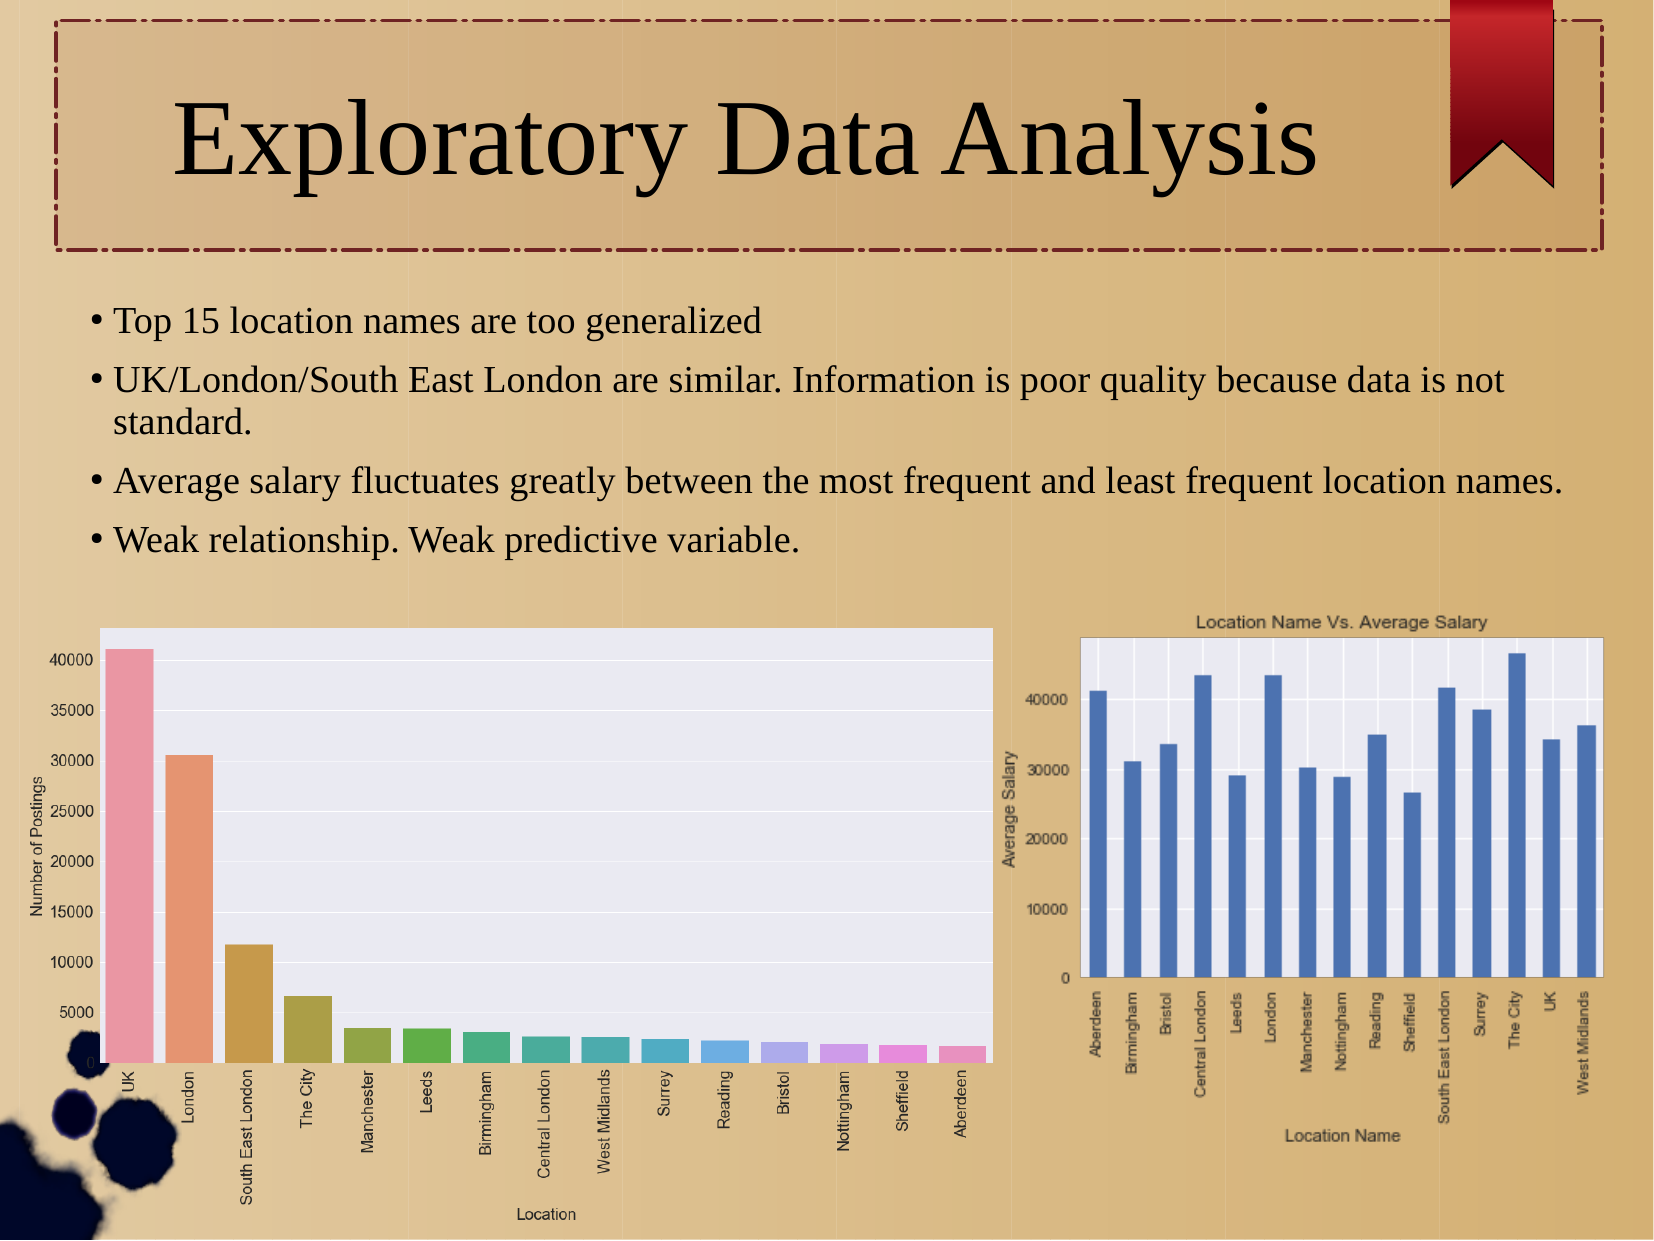

# Exploratory Data Analysis
Top 15 location names are too generalized
UK/London/South East London are similar. Information is poor quality because data is not standard.
Average salary fluctuates greatly between the most frequent and least frequent location names.
Weak relationship. Weak predictive variable.